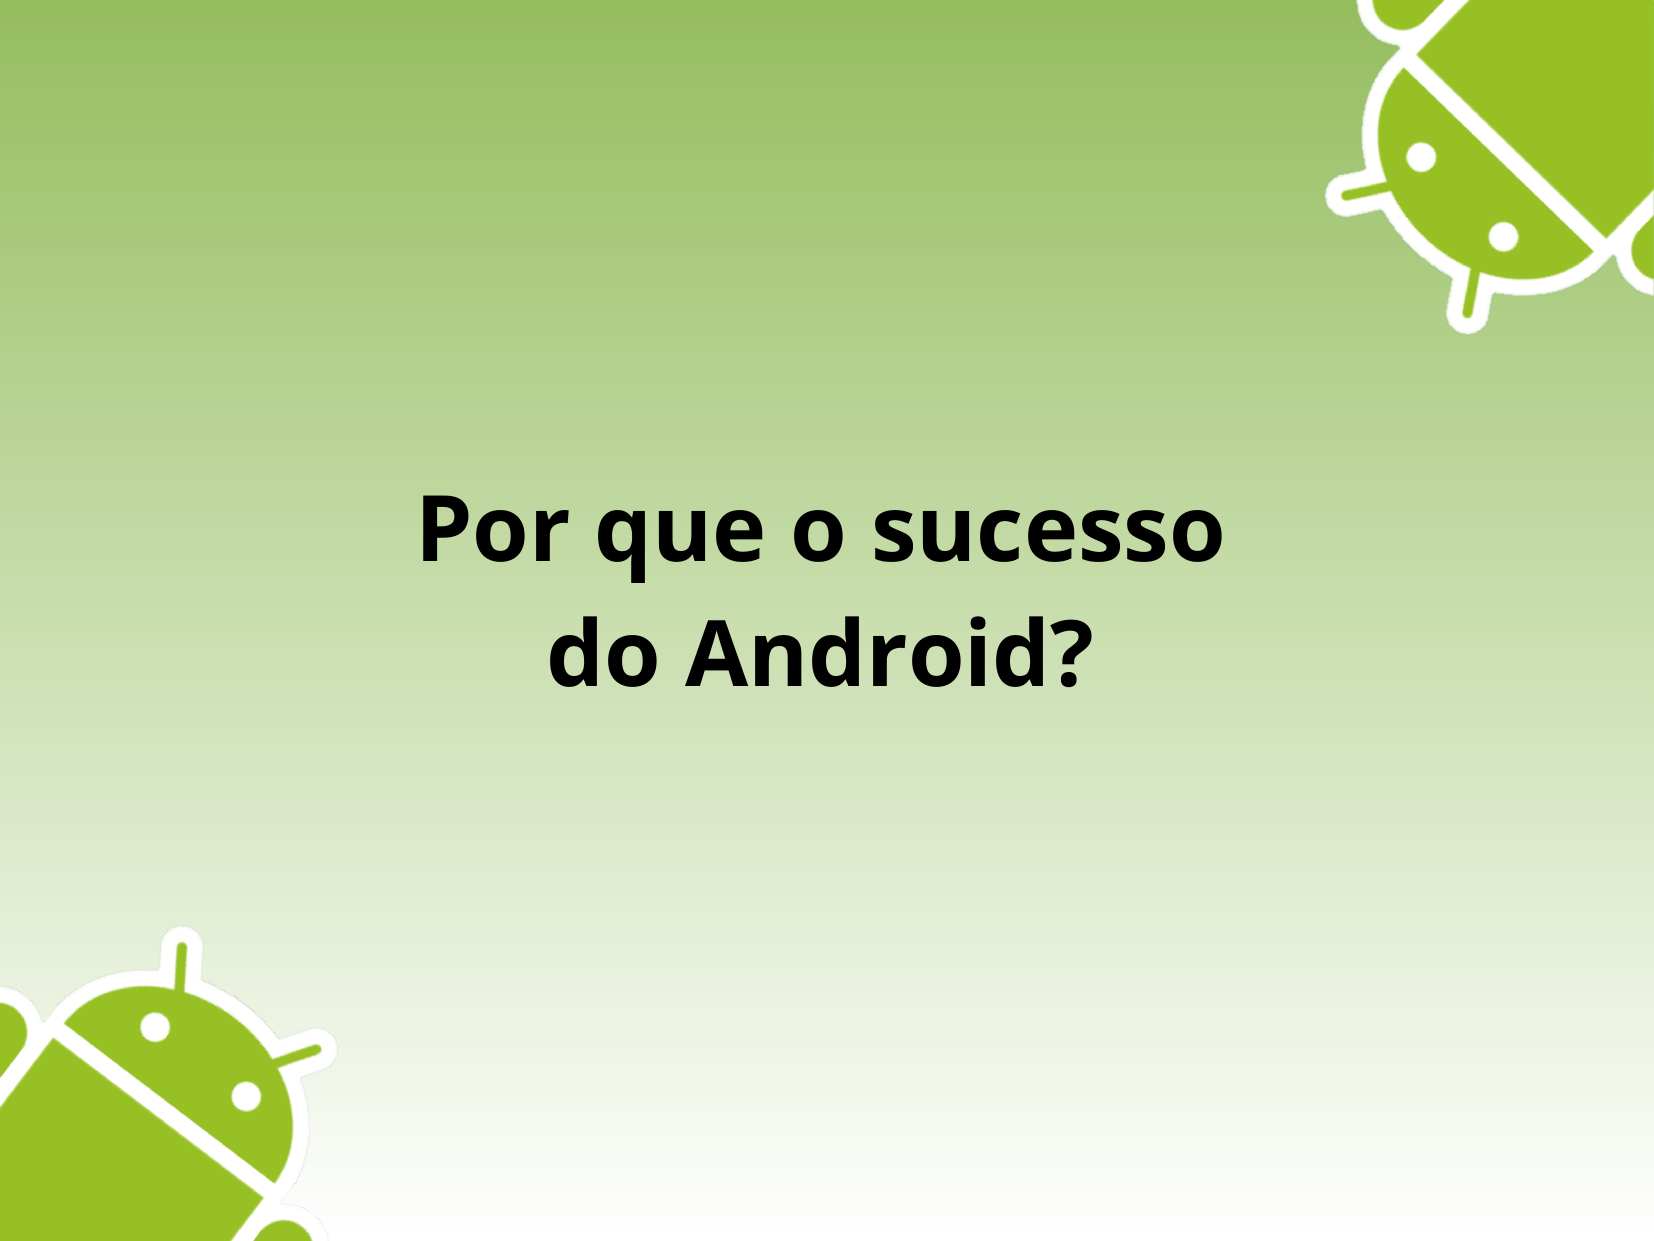

# Por que o sucesso
do Android?